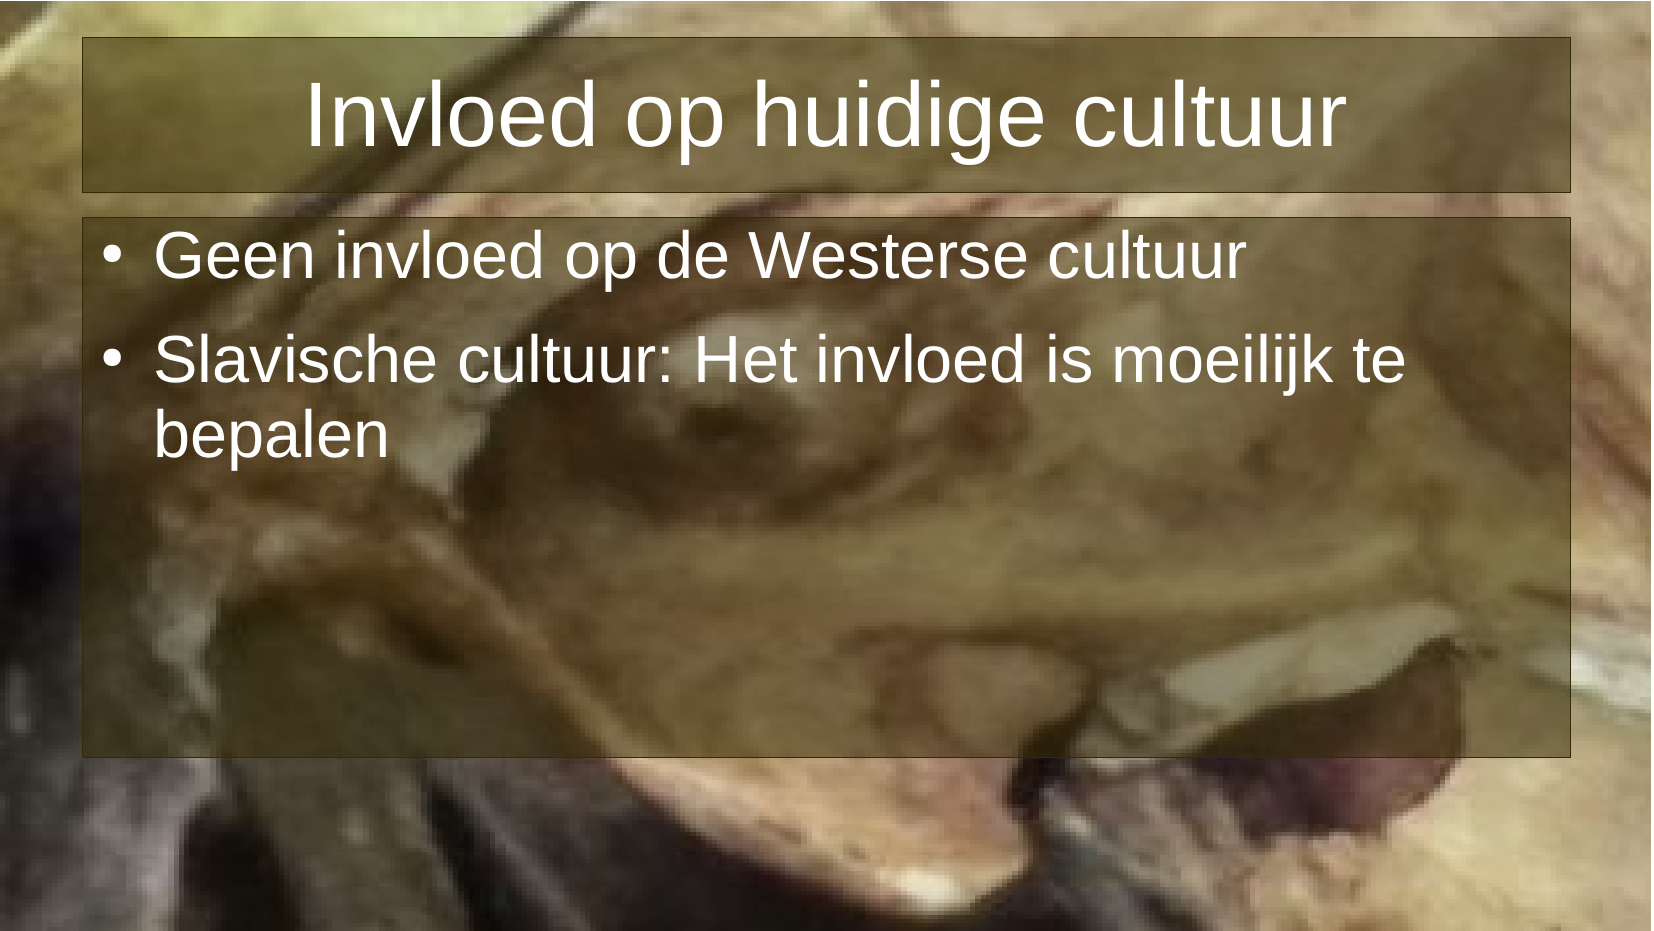

# Invloed op huidige cultuur
Geen invloed op de Westerse cultuur
Slavische cultuur: Het invloed is moeilijk te bepalen